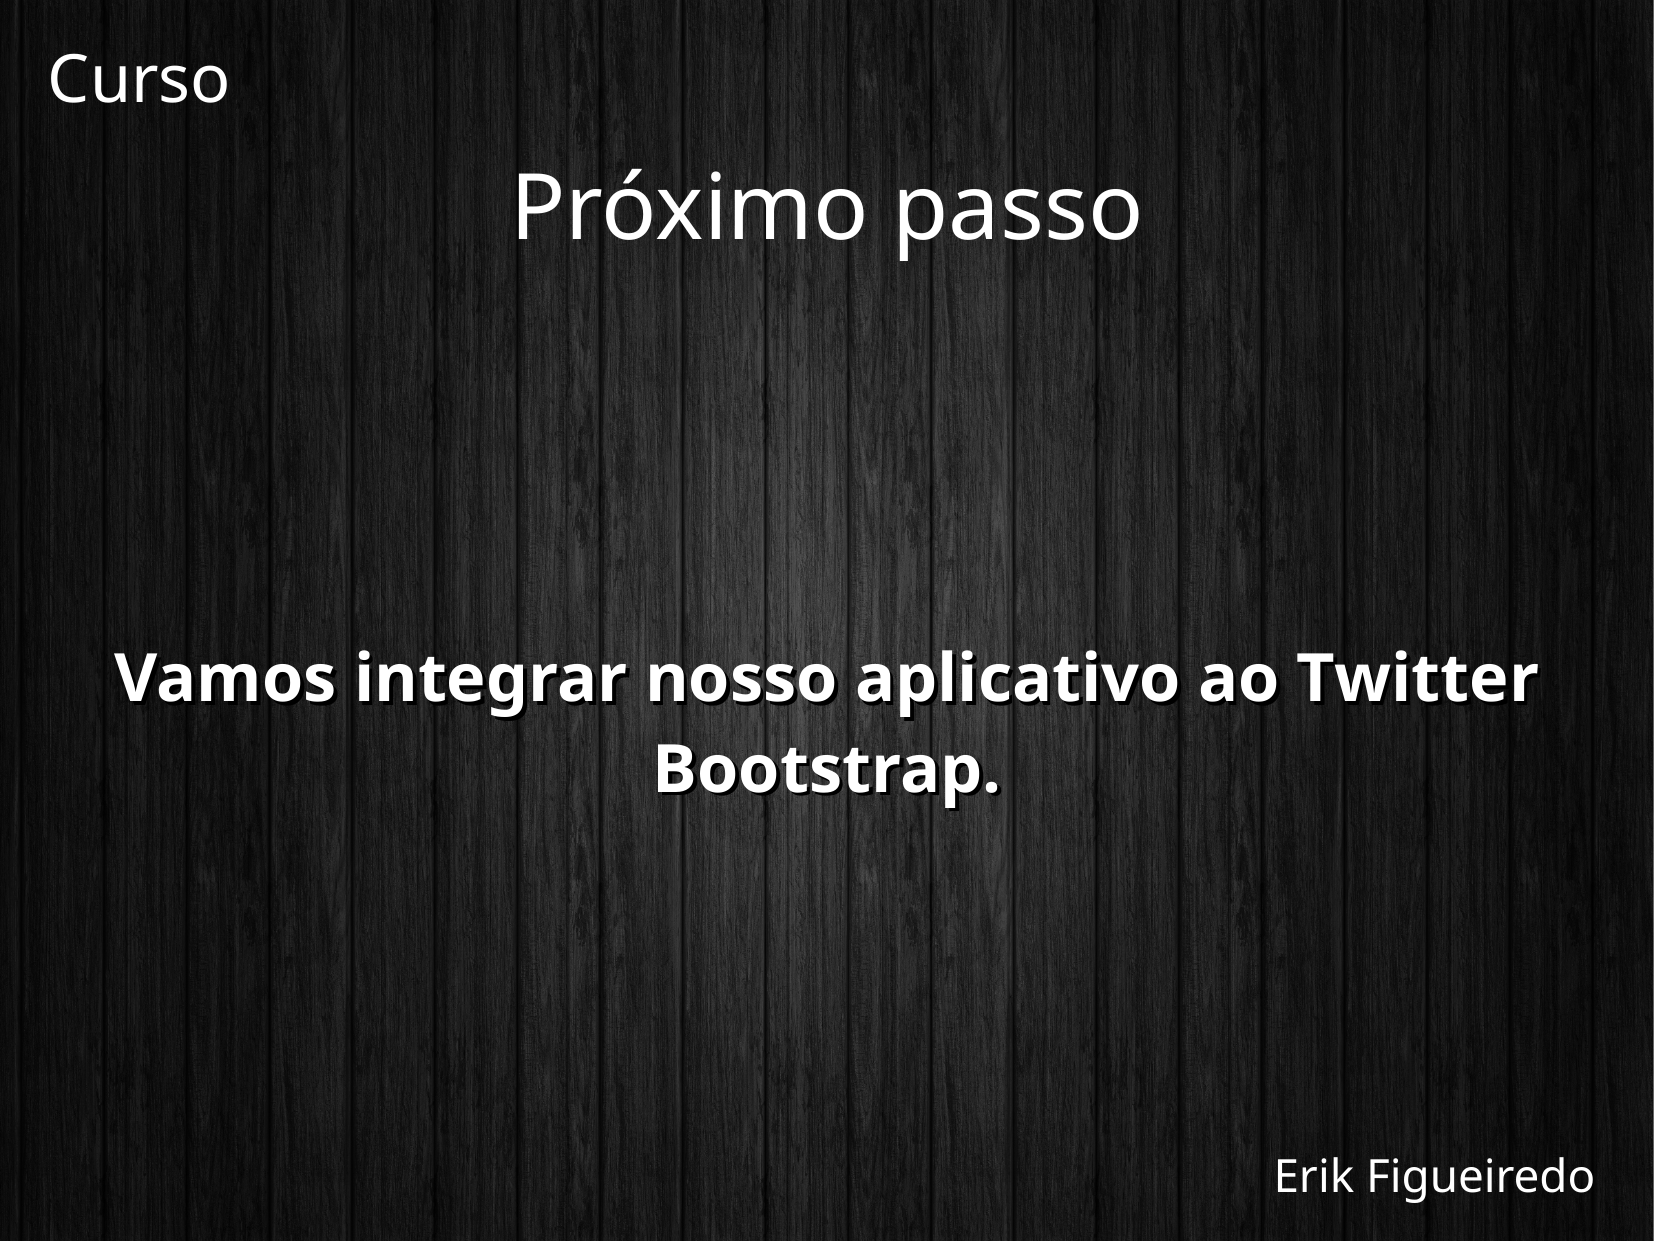

Curso
# Próximo passo
Vamos integrar nosso aplicativo ao Twitter Bootstrap.
Erik Figueiredo